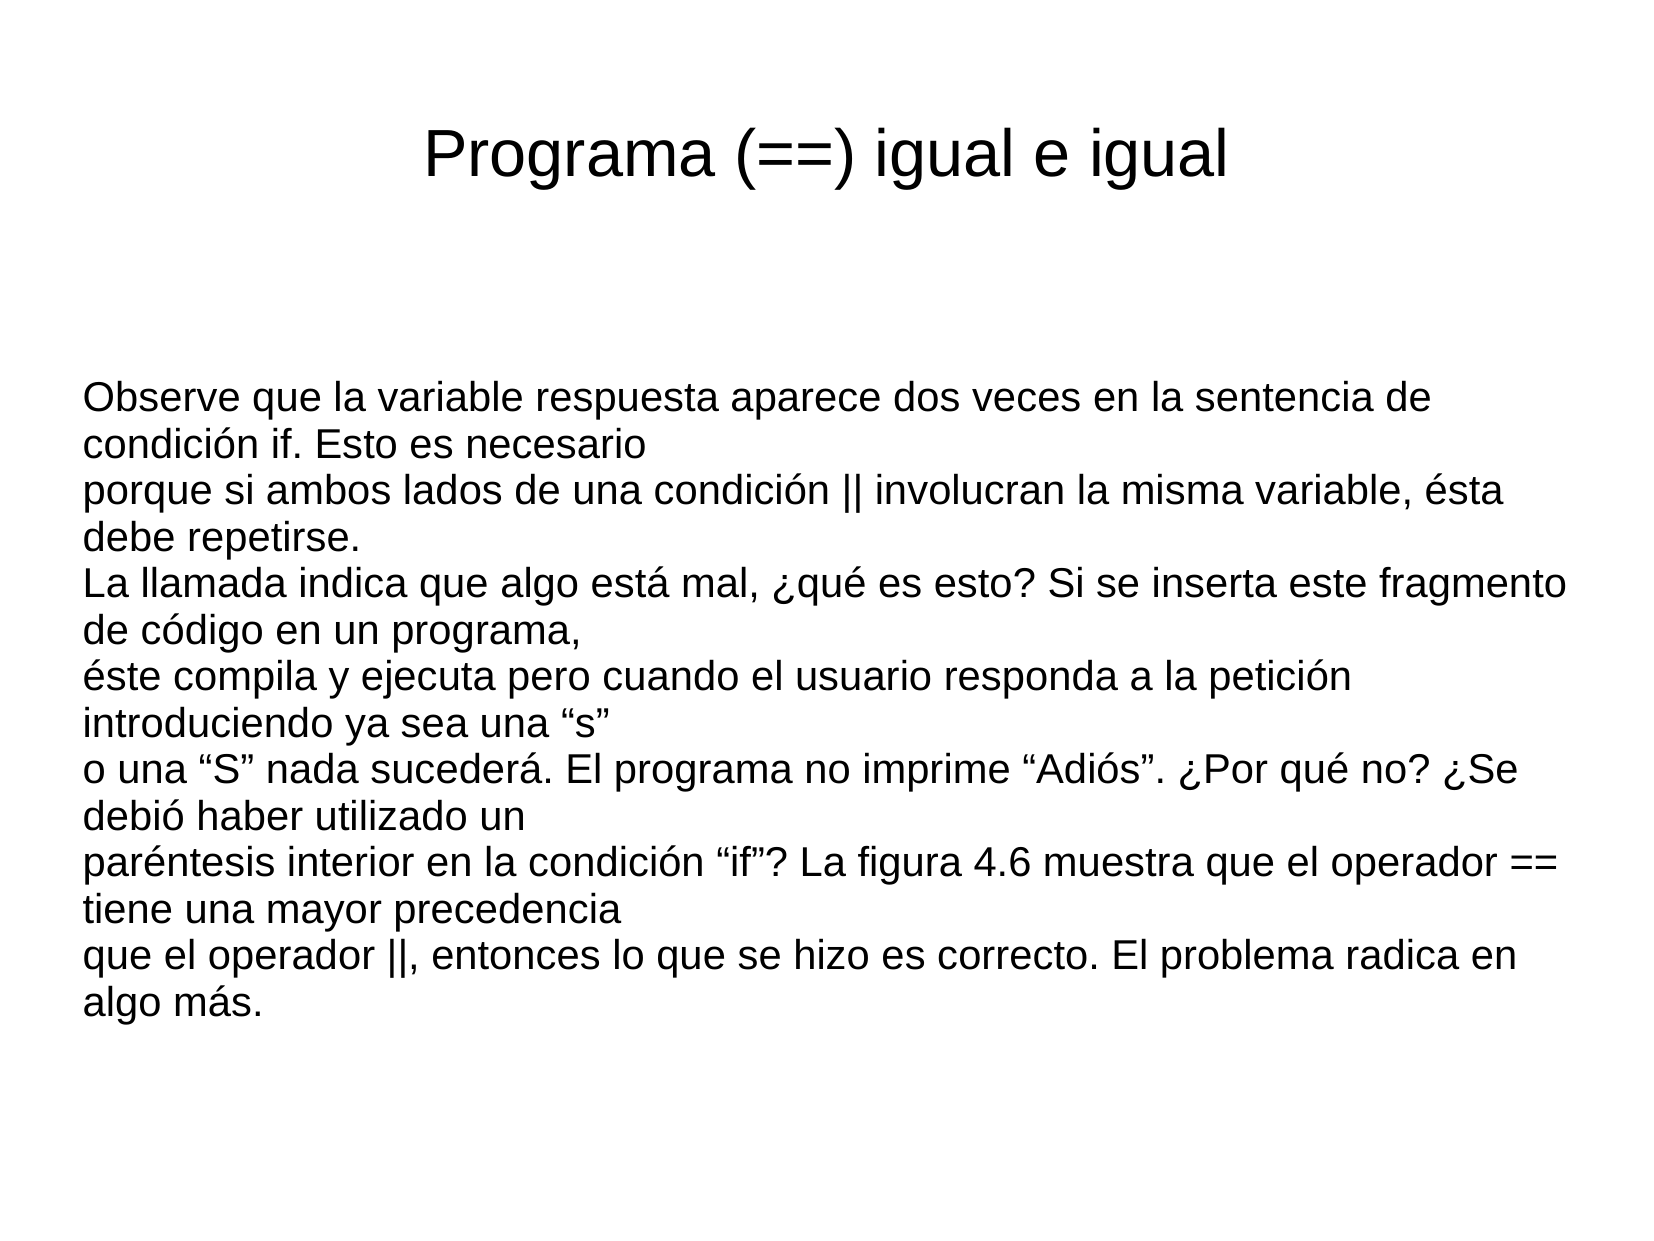

# Programa (==) igual e igual
Observe que la variable respuesta aparece dos veces en la sentencia de condición if. Esto es necesario
porque si ambos lados de una condición || involucran la misma variable, ésta debe repetirse.
La llamada indica que algo está mal, ¿qué es esto? Si se inserta este fragmento de código en un programa,
éste compila y ejecuta pero cuando el usuario responda a la petición introduciendo ya sea una “s”
o una “S” nada sucederá. El programa no imprime “Adiós”. ¿Por qué no? ¿Se debió haber utilizado un
paréntesis interior en la condición “if”? La figura 4.6 muestra que el operador == tiene una mayor precedencia
que el operador ||, entonces lo que se hizo es correcto. El problema radica en algo más.